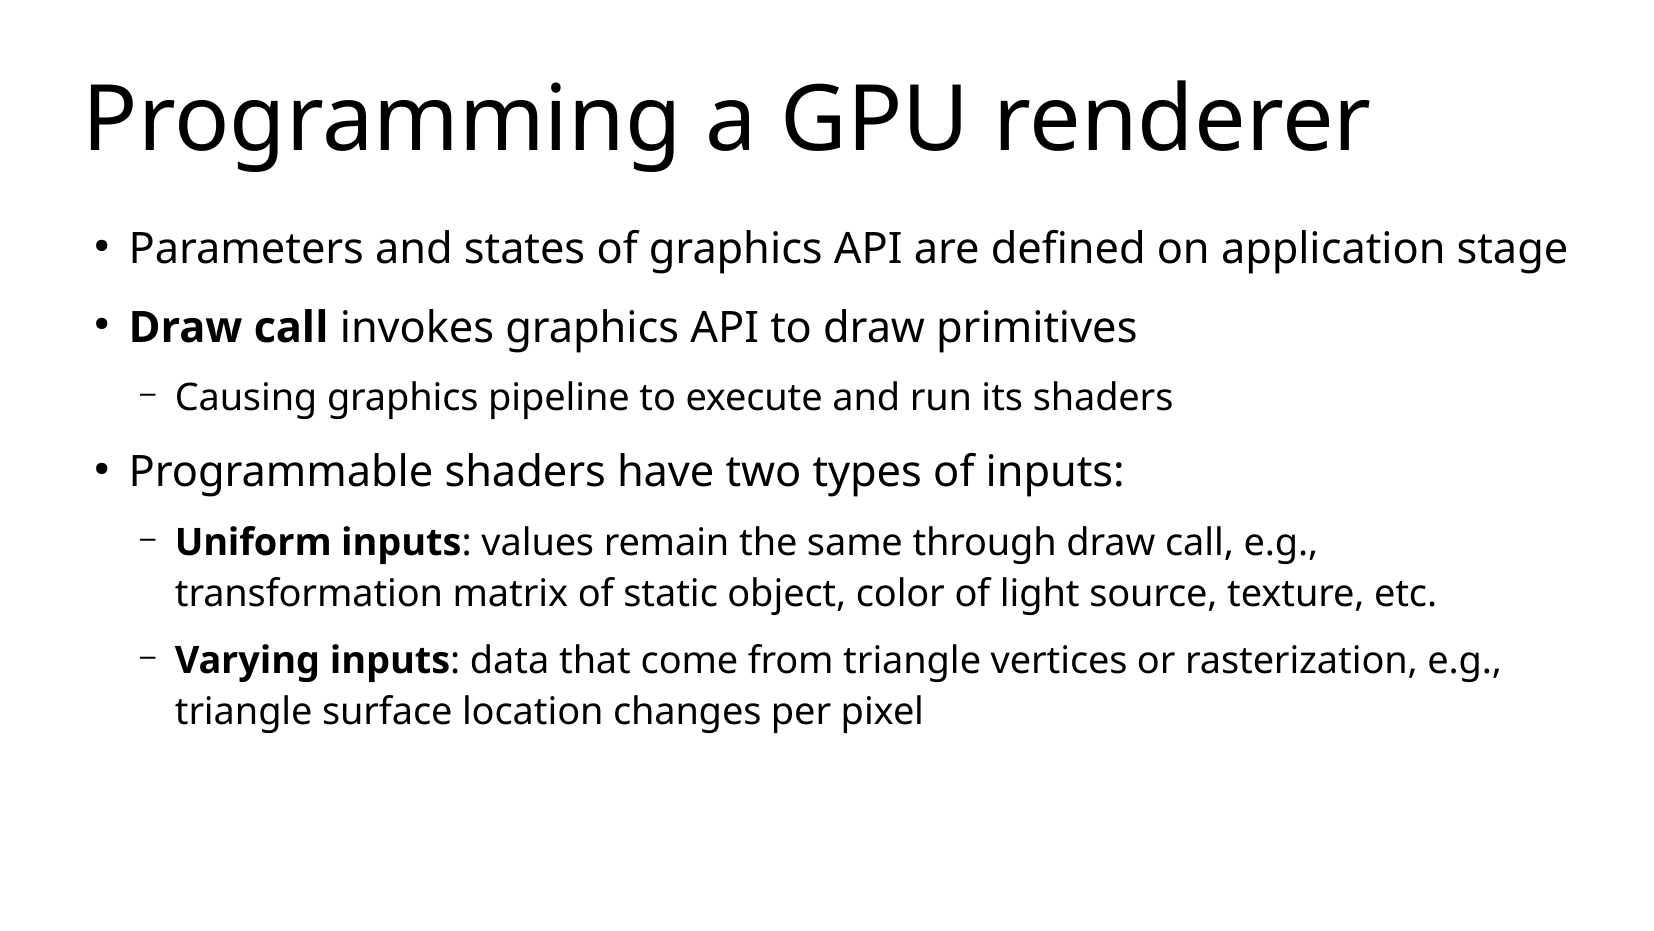

# Programming a GPU renderer
Parameters and states of graphics API are defined on application stage
Draw call invokes graphics API to draw primitives
Causing graphics pipeline to execute and run its shaders
Programmable shaders have two types of inputs:
Uniform inputs: values remain the same through draw call, e.g., transformation matrix of static object, color of light source, texture, etc.
Varying inputs: data that come from triangle vertices or rasterization, e.g., triangle surface location changes per pixel